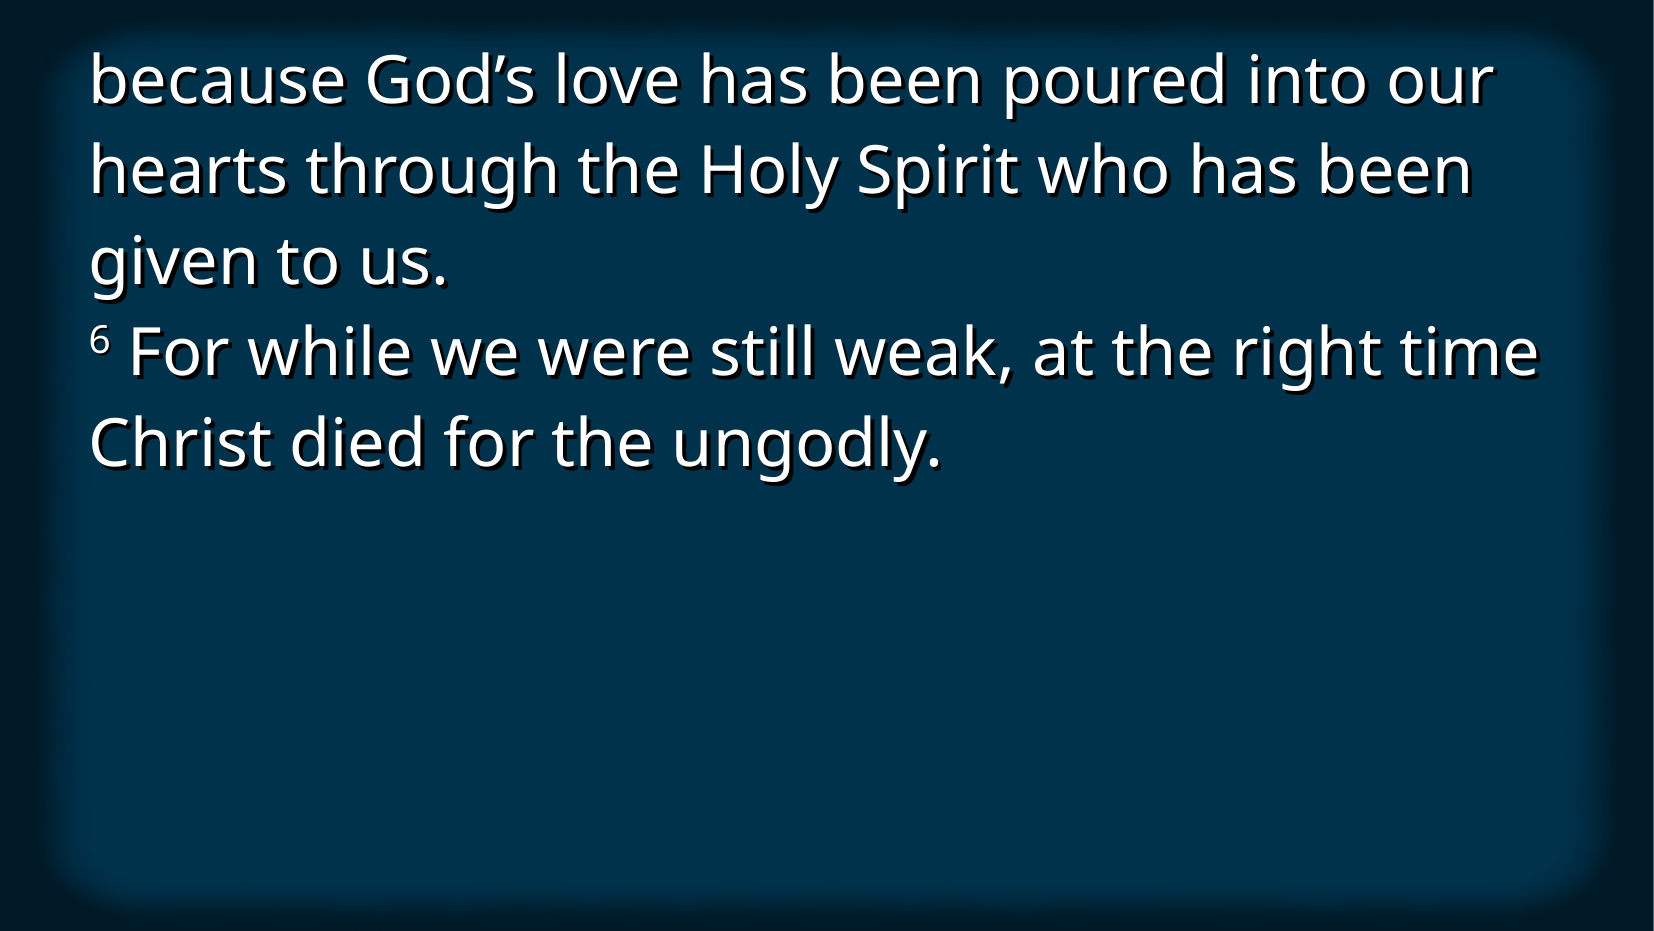

because God’s love has been poured into our hearts through the Holy Spirit who has been given to us.
6 For while we were still weak, at the right time Christ died for the ungodly.